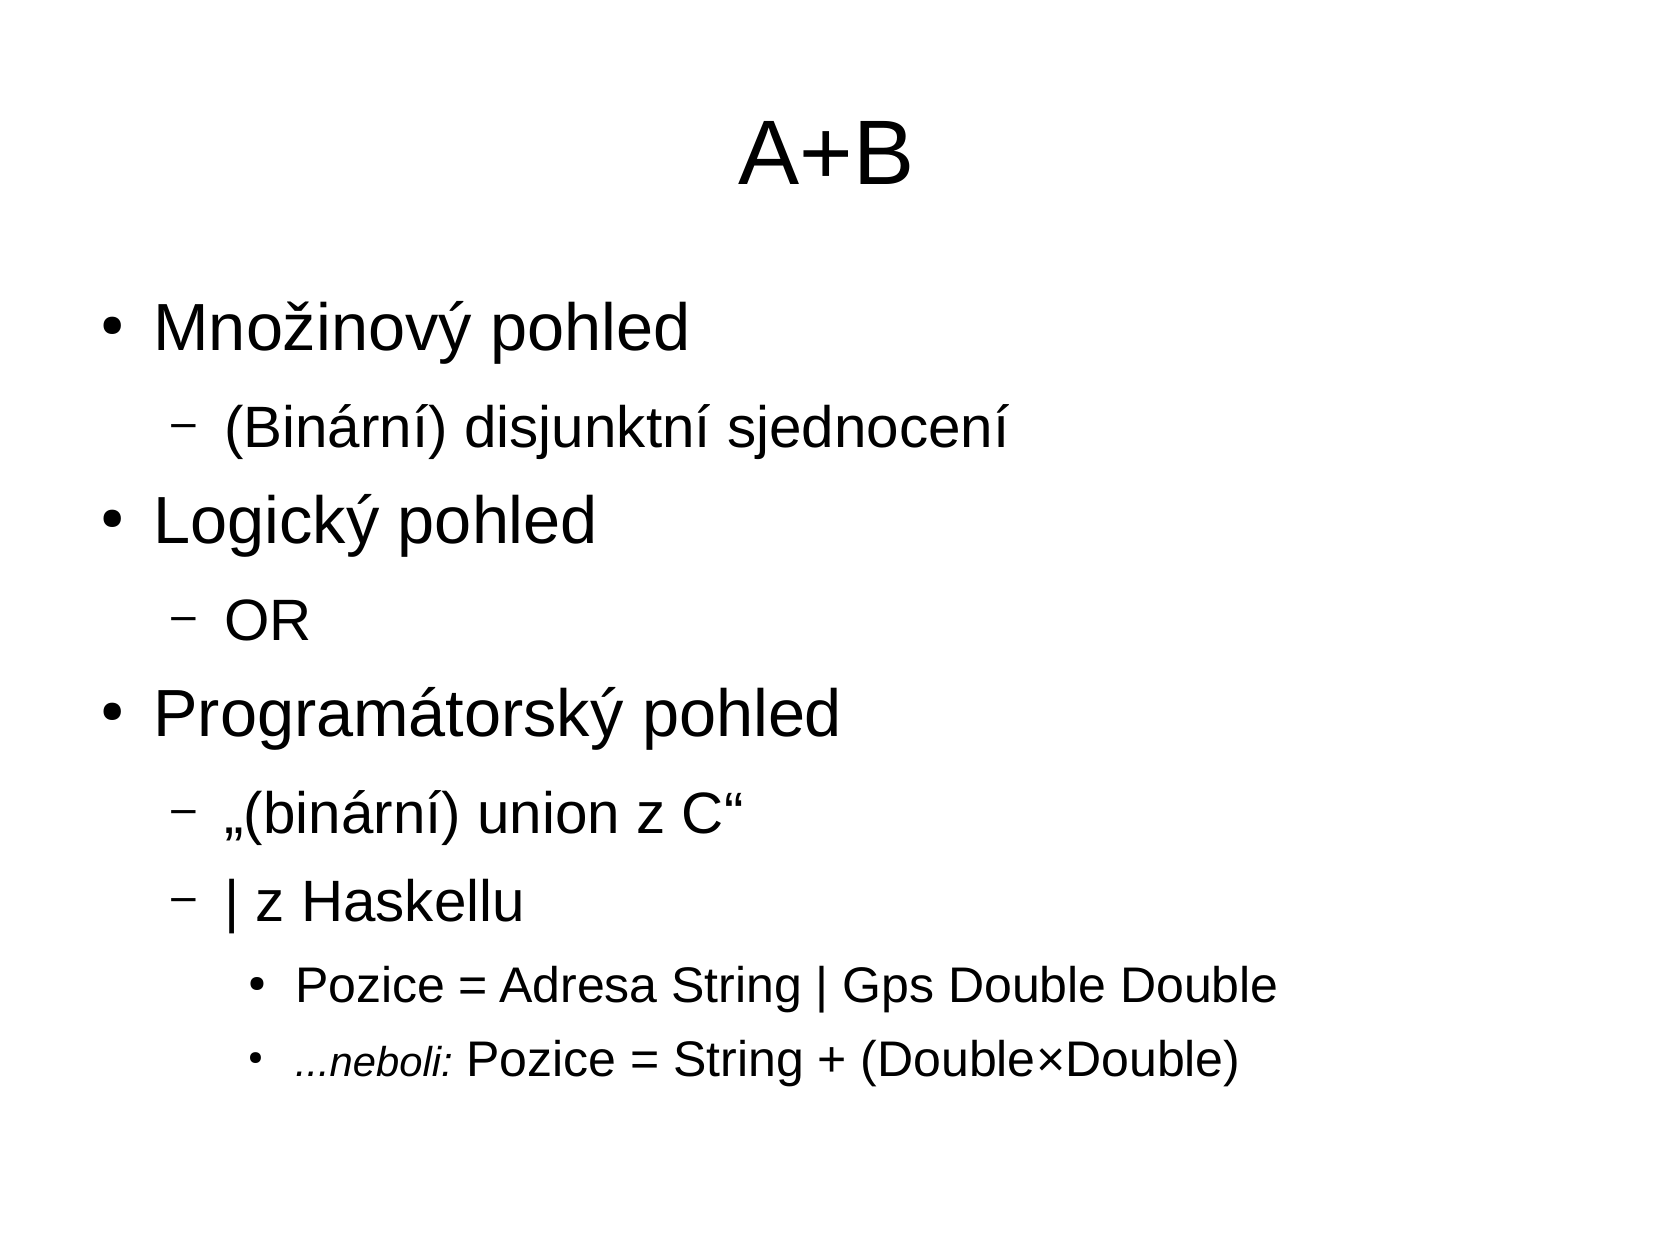

# A+B
Množinový pohled
(Binární) disjunktní sjednocení
Logický pohled
OR
Programátorský pohled
„(binární) union z C“
| z Haskellu
Pozice = Adresa String | Gps Double Double
...neboli: Pozice = String + (Double×Double)